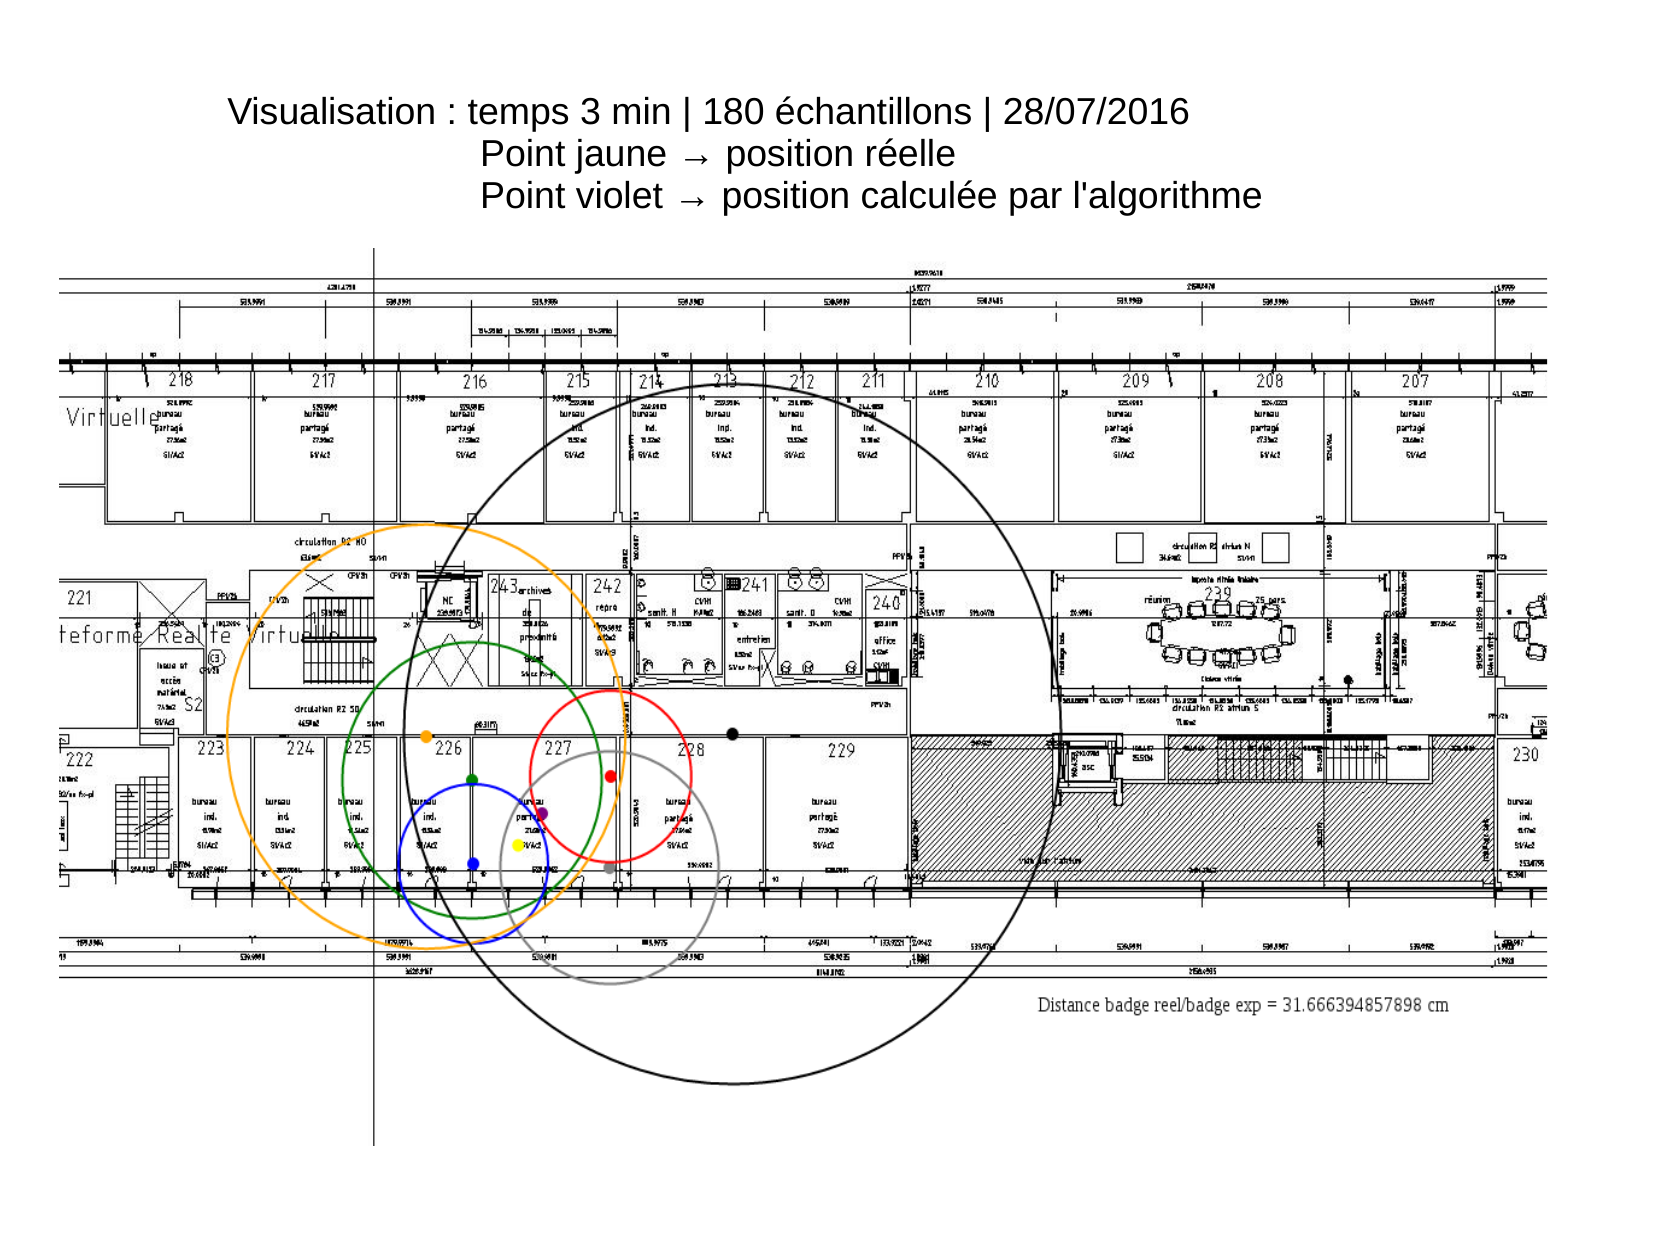

Visualisation : temps 3 min | 180 échantillons | 28/07/2016
 			 Point jaune → position réelle
			 Point violet → position calculée par l'algorithme